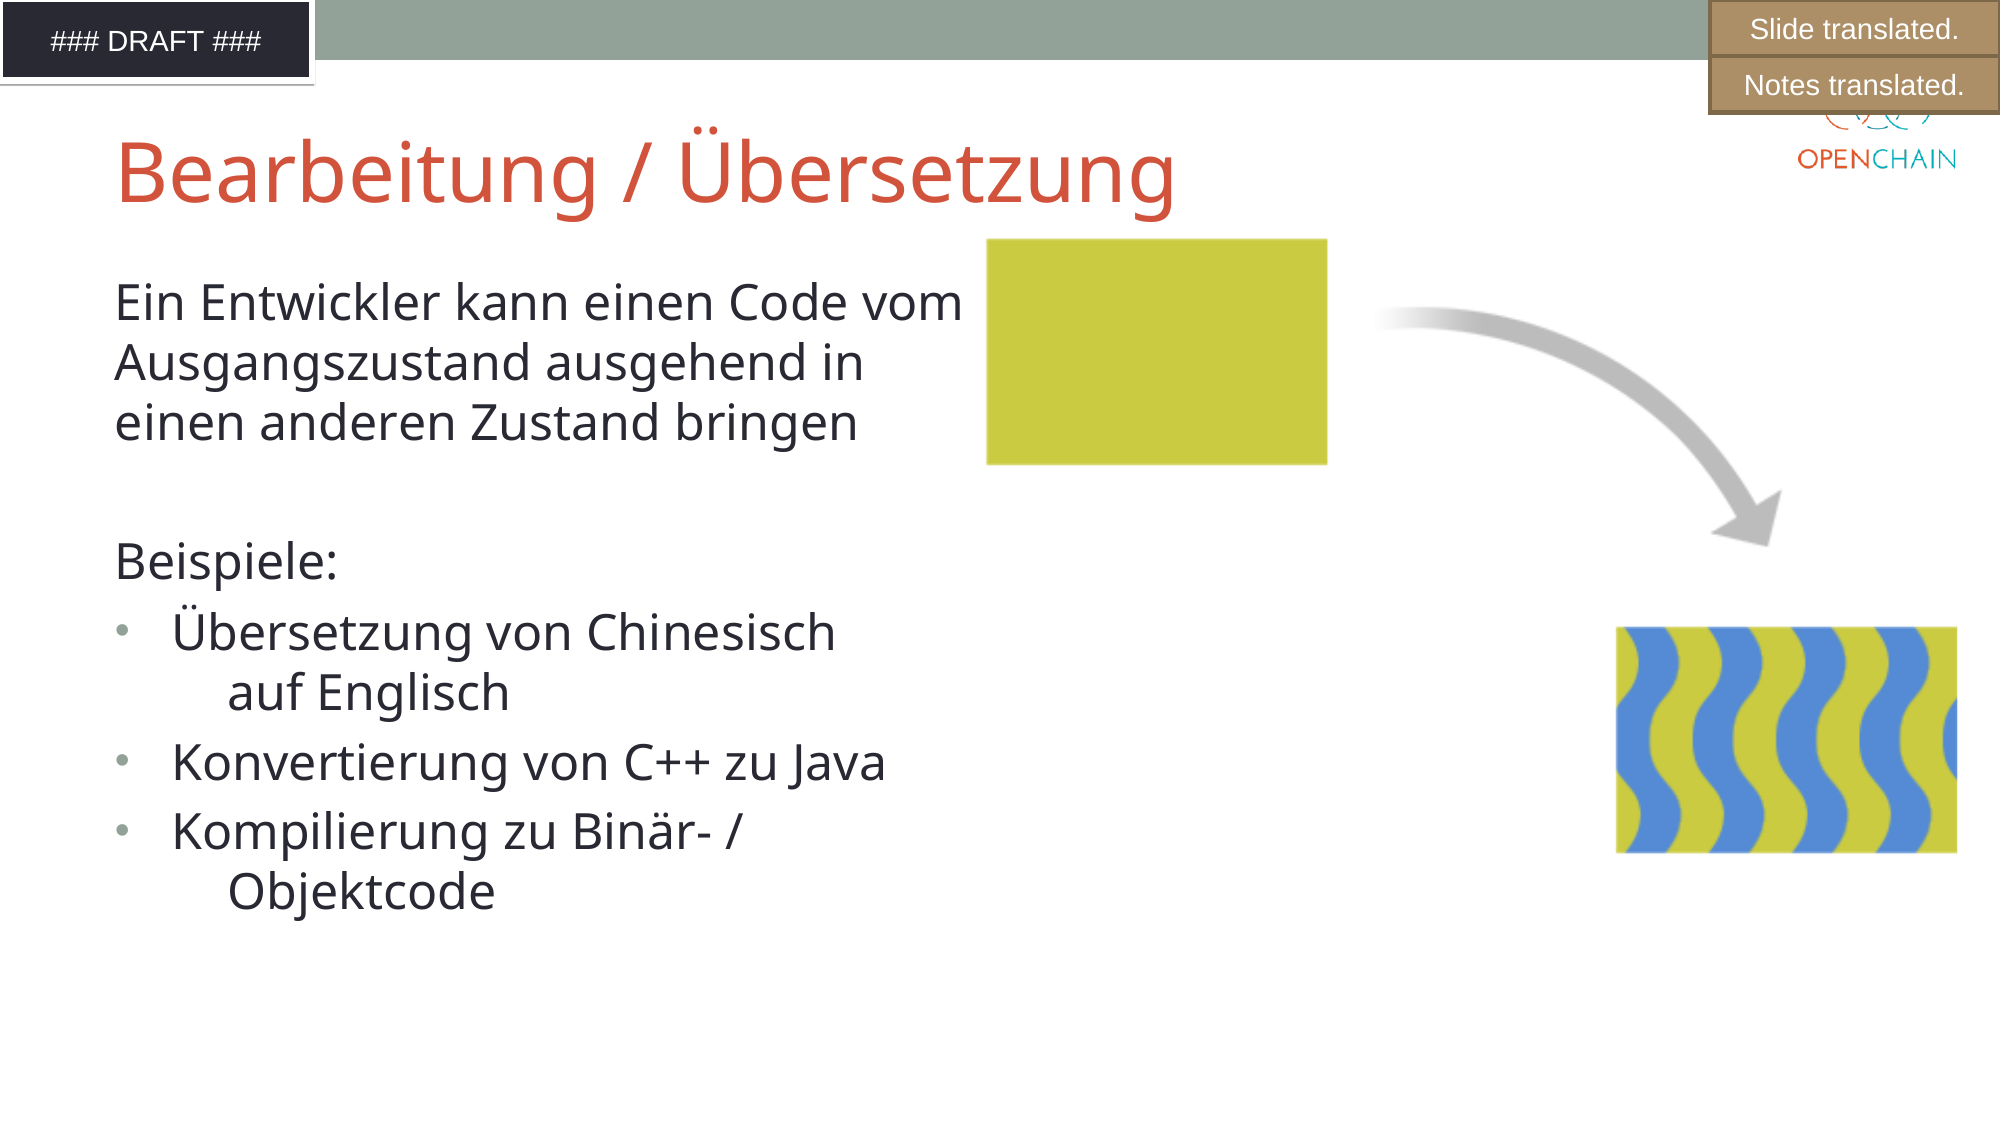

Slide translated.
Notes translated.
# Bearbeitung / Übersetzung
Ein Entwickler kann einen Code vom Ausgangszustand ausgehend in einen anderen Zustand bringen
Beispiele:
Übersetzung von Chinesisch
auf Englisch
Konvertierung von C++ zu Java
Kompilierung zu Binär- / Objektcode